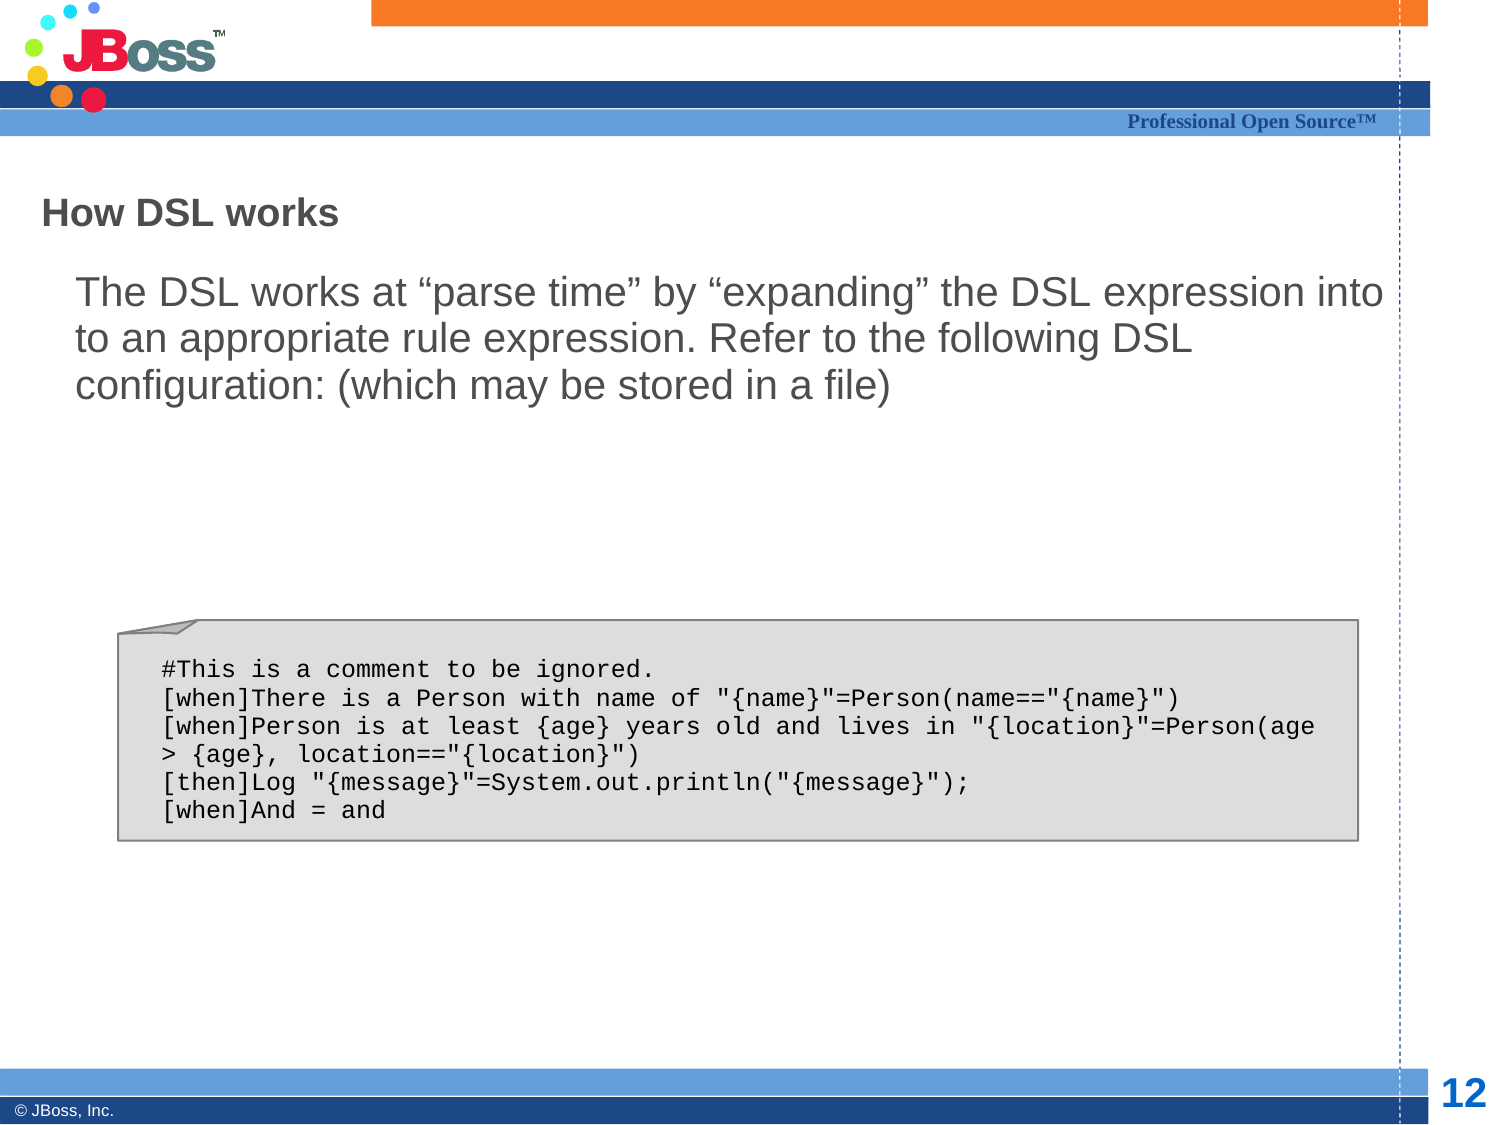

# How DSL works
The DSL works at “parse time” by “expanding” the DSL expression into to an appropriate rule expression. Refer to the following DSL configuration: (which may be stored in a file)
#This is a comment to be ignored.
[when]There is a Person with name of "{name}"=Person(name=="{name}")
[when]Person is at least {age} years old and lives in "{location}"=Person(age > {age}, location=="{location}")
[then]Log "{message}"=System.out.println("{message}");
[when]And = and